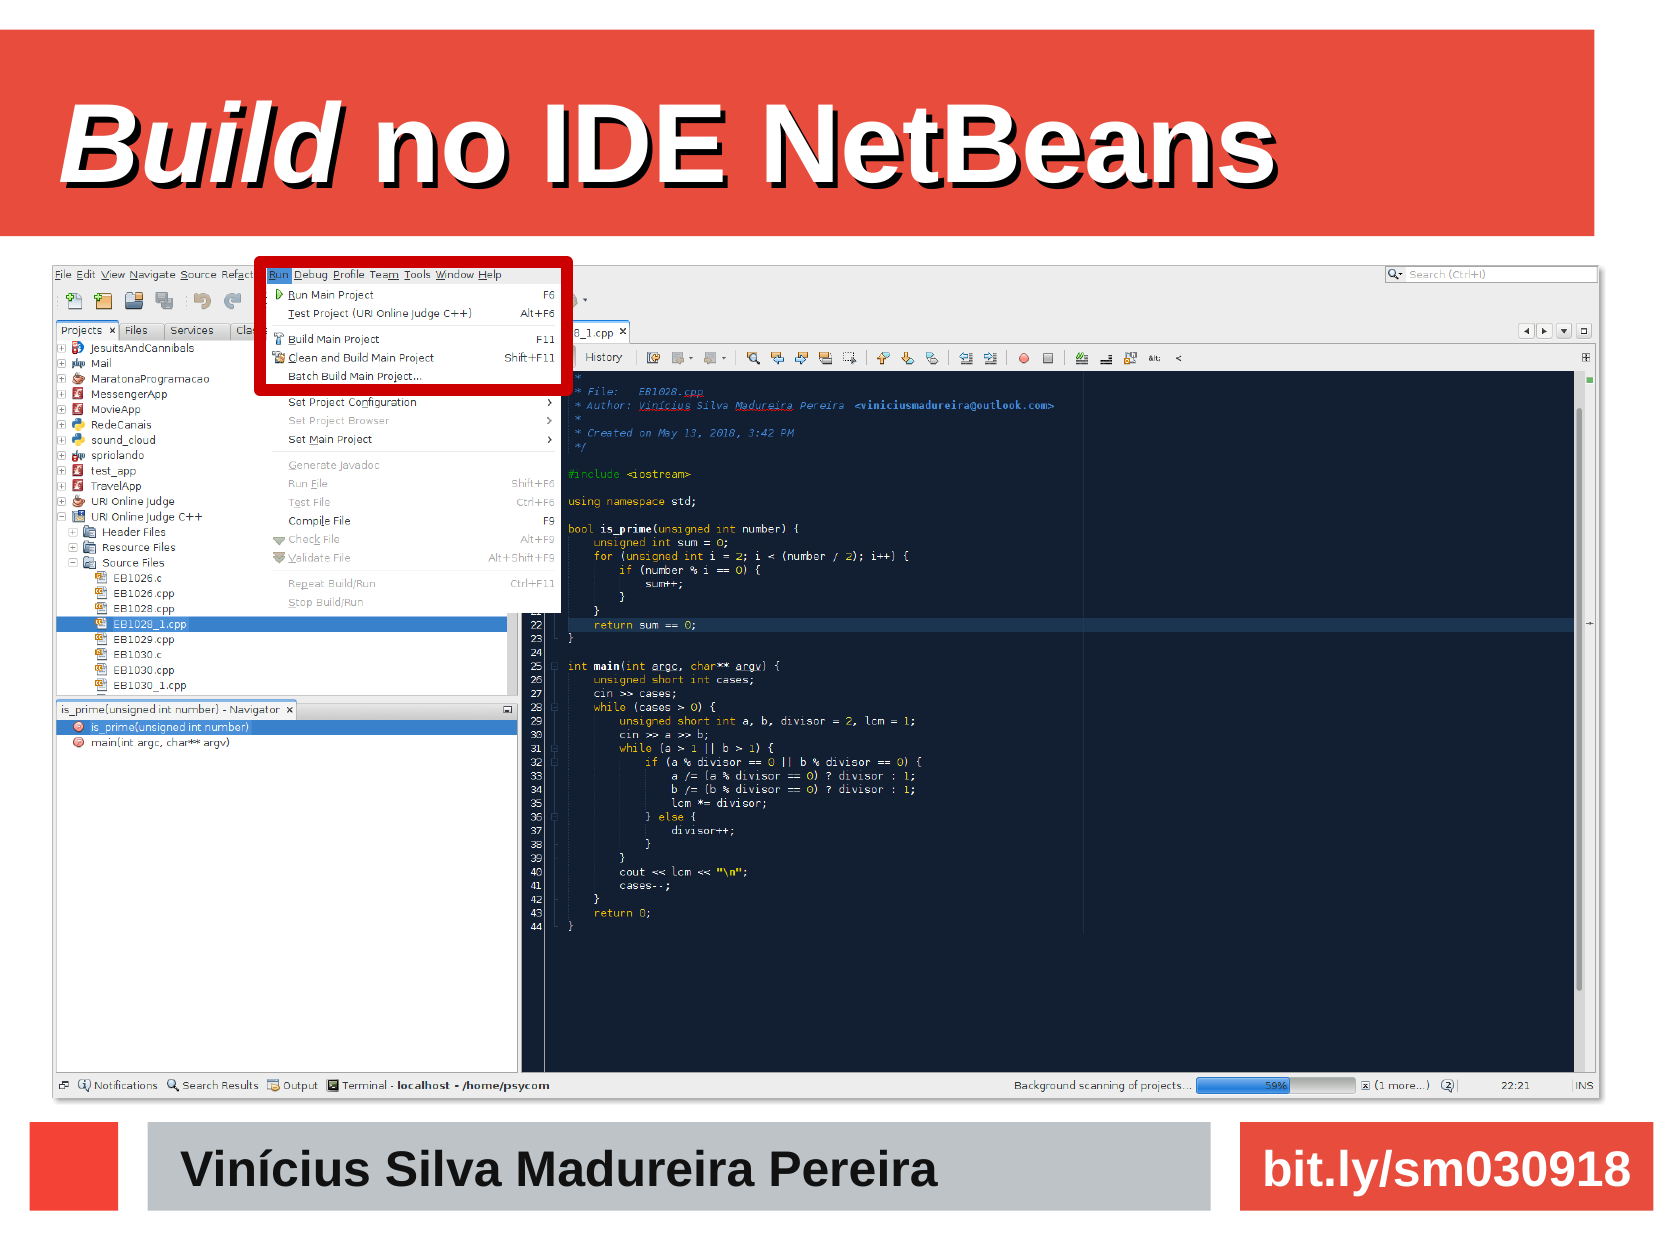

# Build no IDE NetBeans
Vinícius Silva Madureira Pereira
bit.ly/sm030918